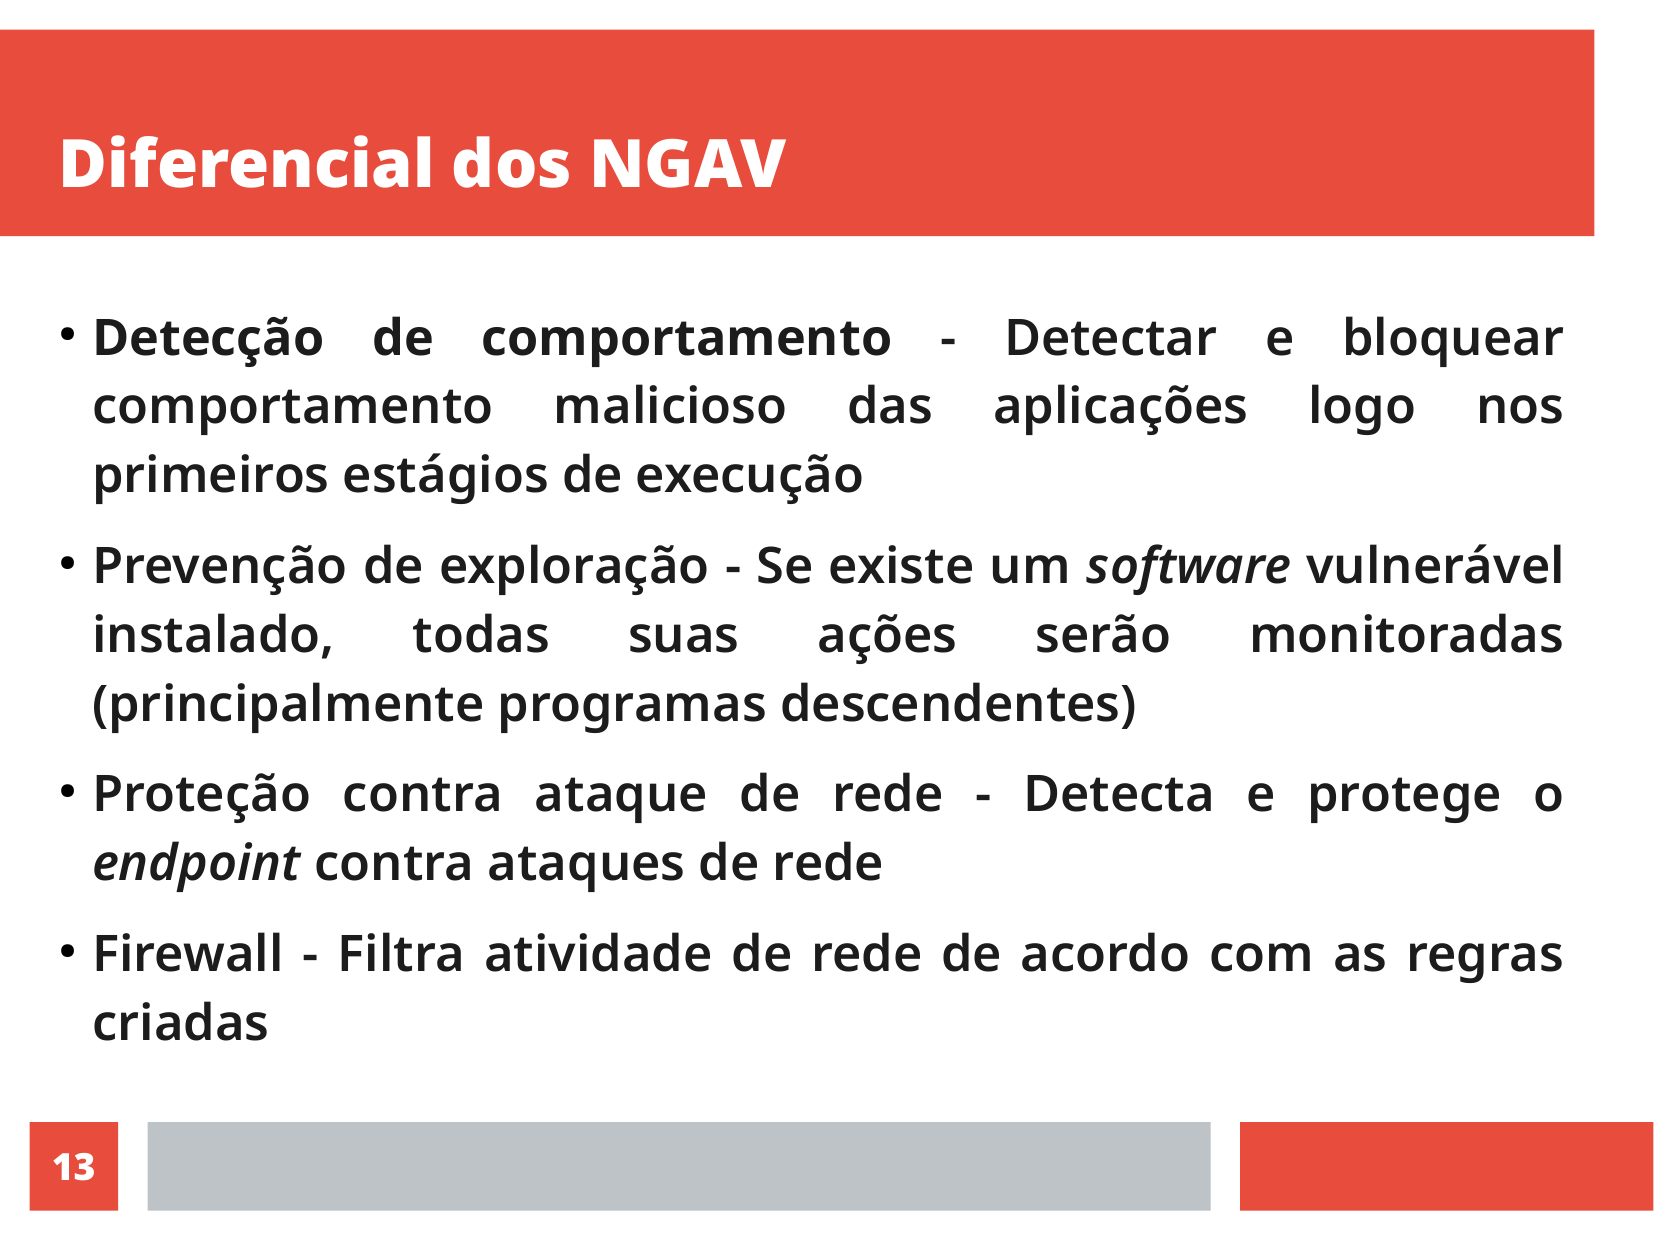

# Diferencial dos NGAV
Detecção de comportamento - Detectar e bloquear comportamento malicioso das aplicações logo nos primeiros estágios de execução
Prevenção de exploração - Se existe um software vulnerável instalado, todas suas ações serão monitoradas (principalmente programas descendentes)
Proteção contra ataque de rede - Detecta e protege o endpoint contra ataques de rede
Firewall - Filtra atividade de rede de acordo com as regras criadas
13